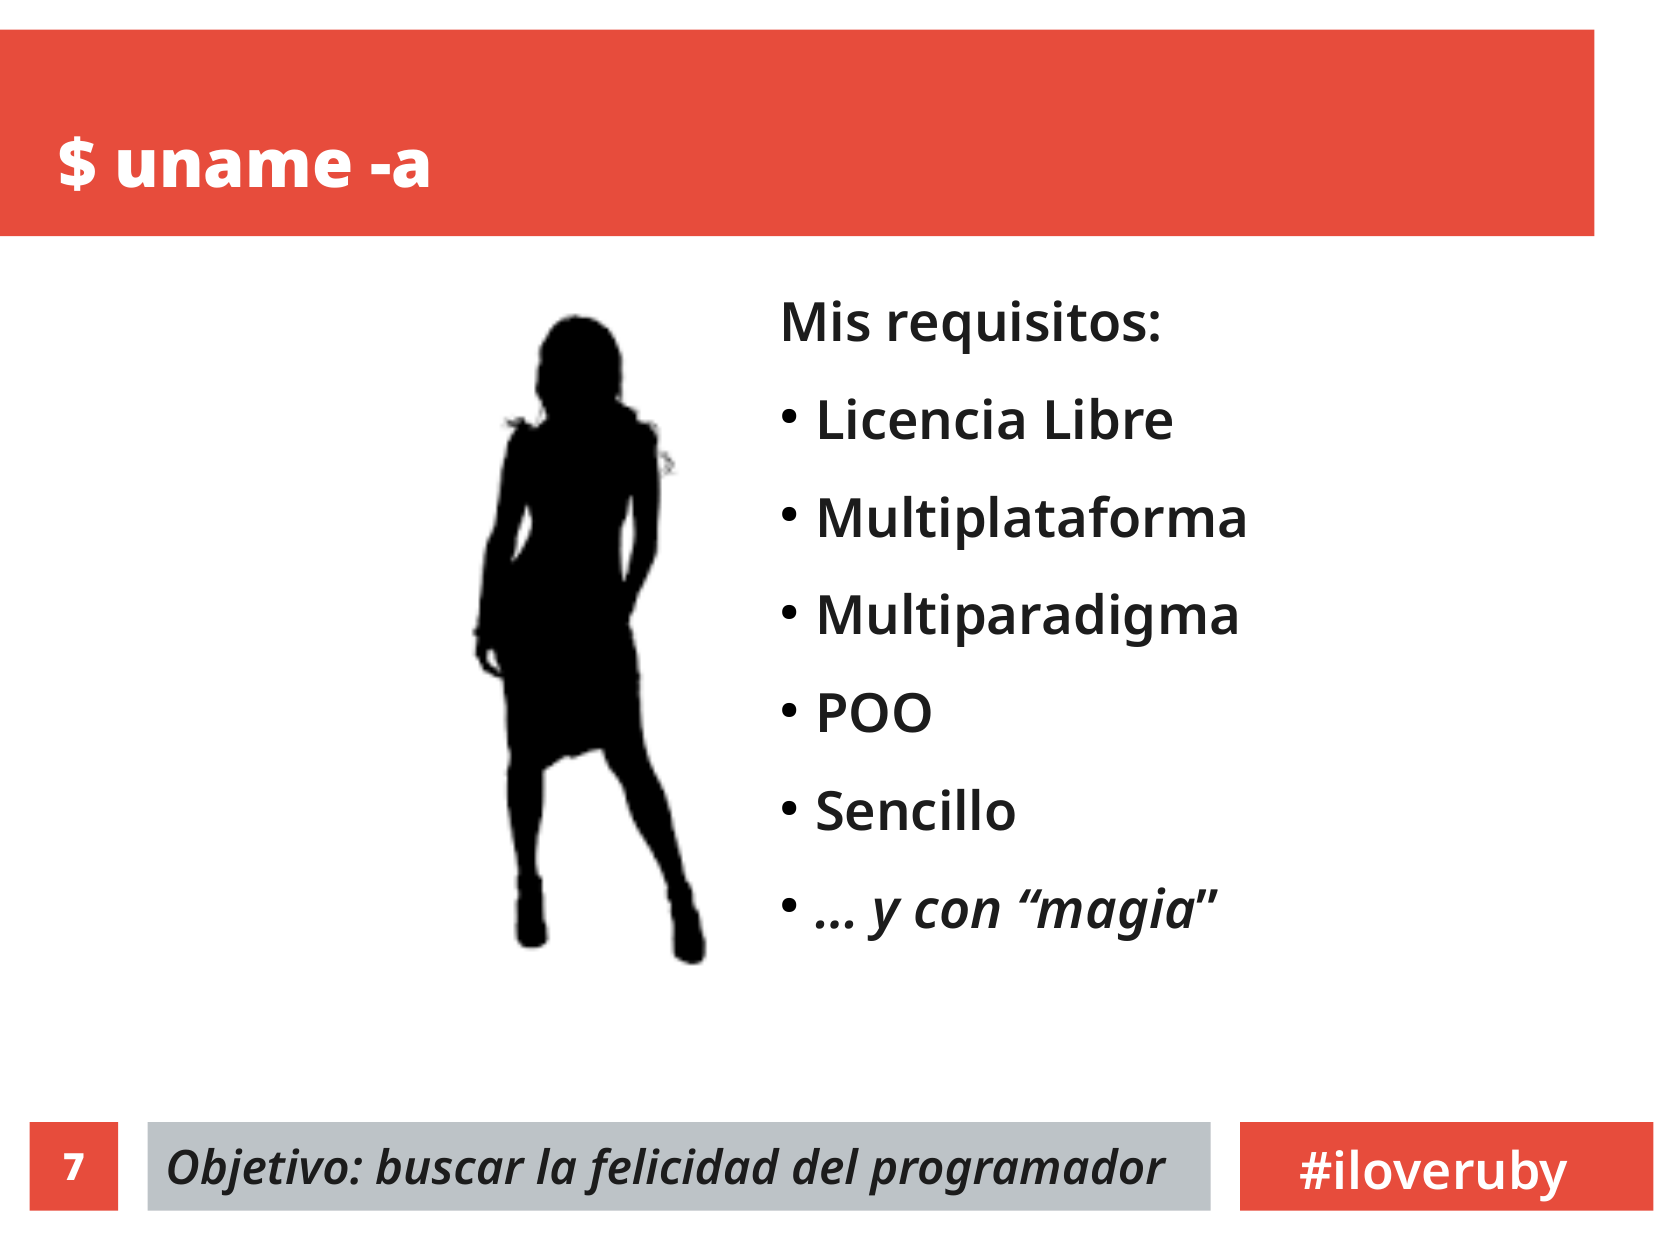

# $ uname -a
Mis requisitos:
Licencia Libre
Multiplataforma
Multiparadigma
POO
Sencillo
… y con “magia”
7
Objetivo: buscar la felicidad del programador
#iloveruby